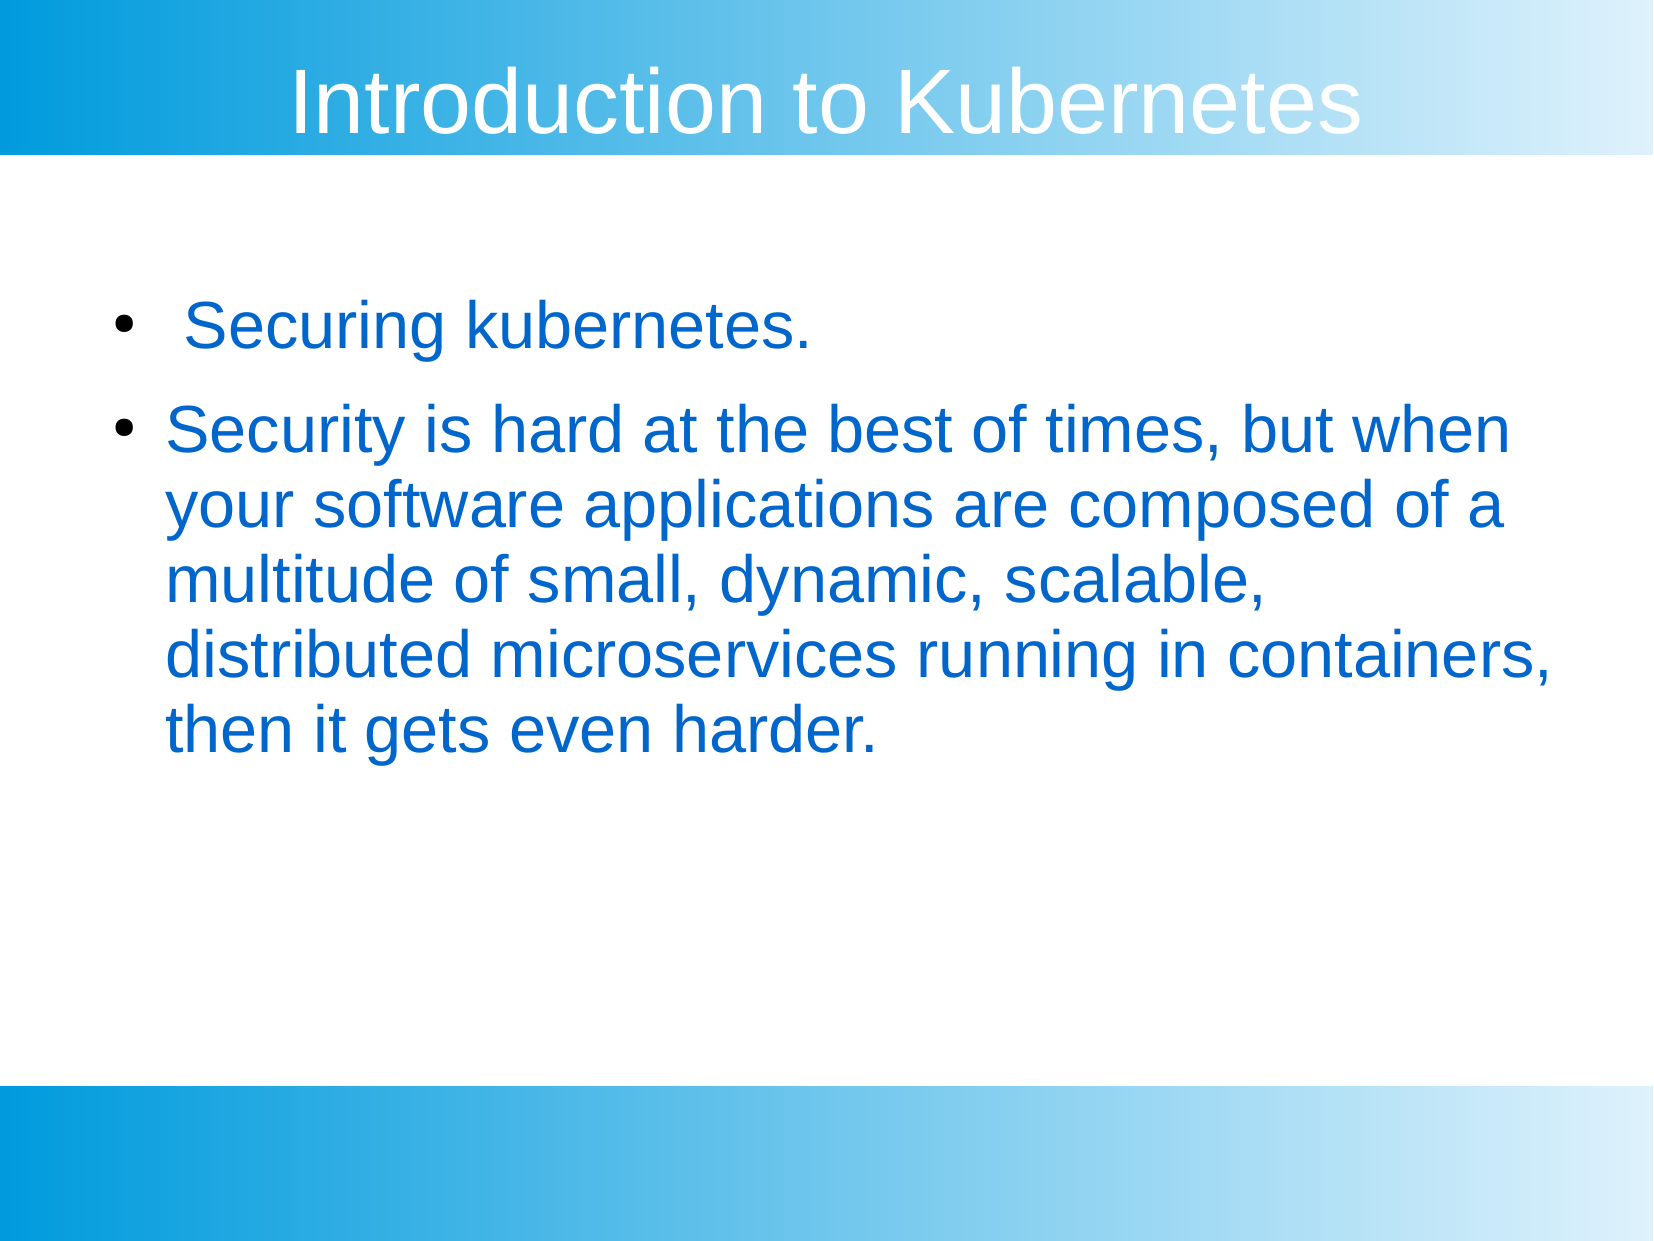

# Introduction to Kubernetes
 Securing kubernetes.
Security is hard at the best of times, but when your software applications are composed of a multitude of small, dynamic, scalable, distributed microservices running in containers, then it gets even harder.